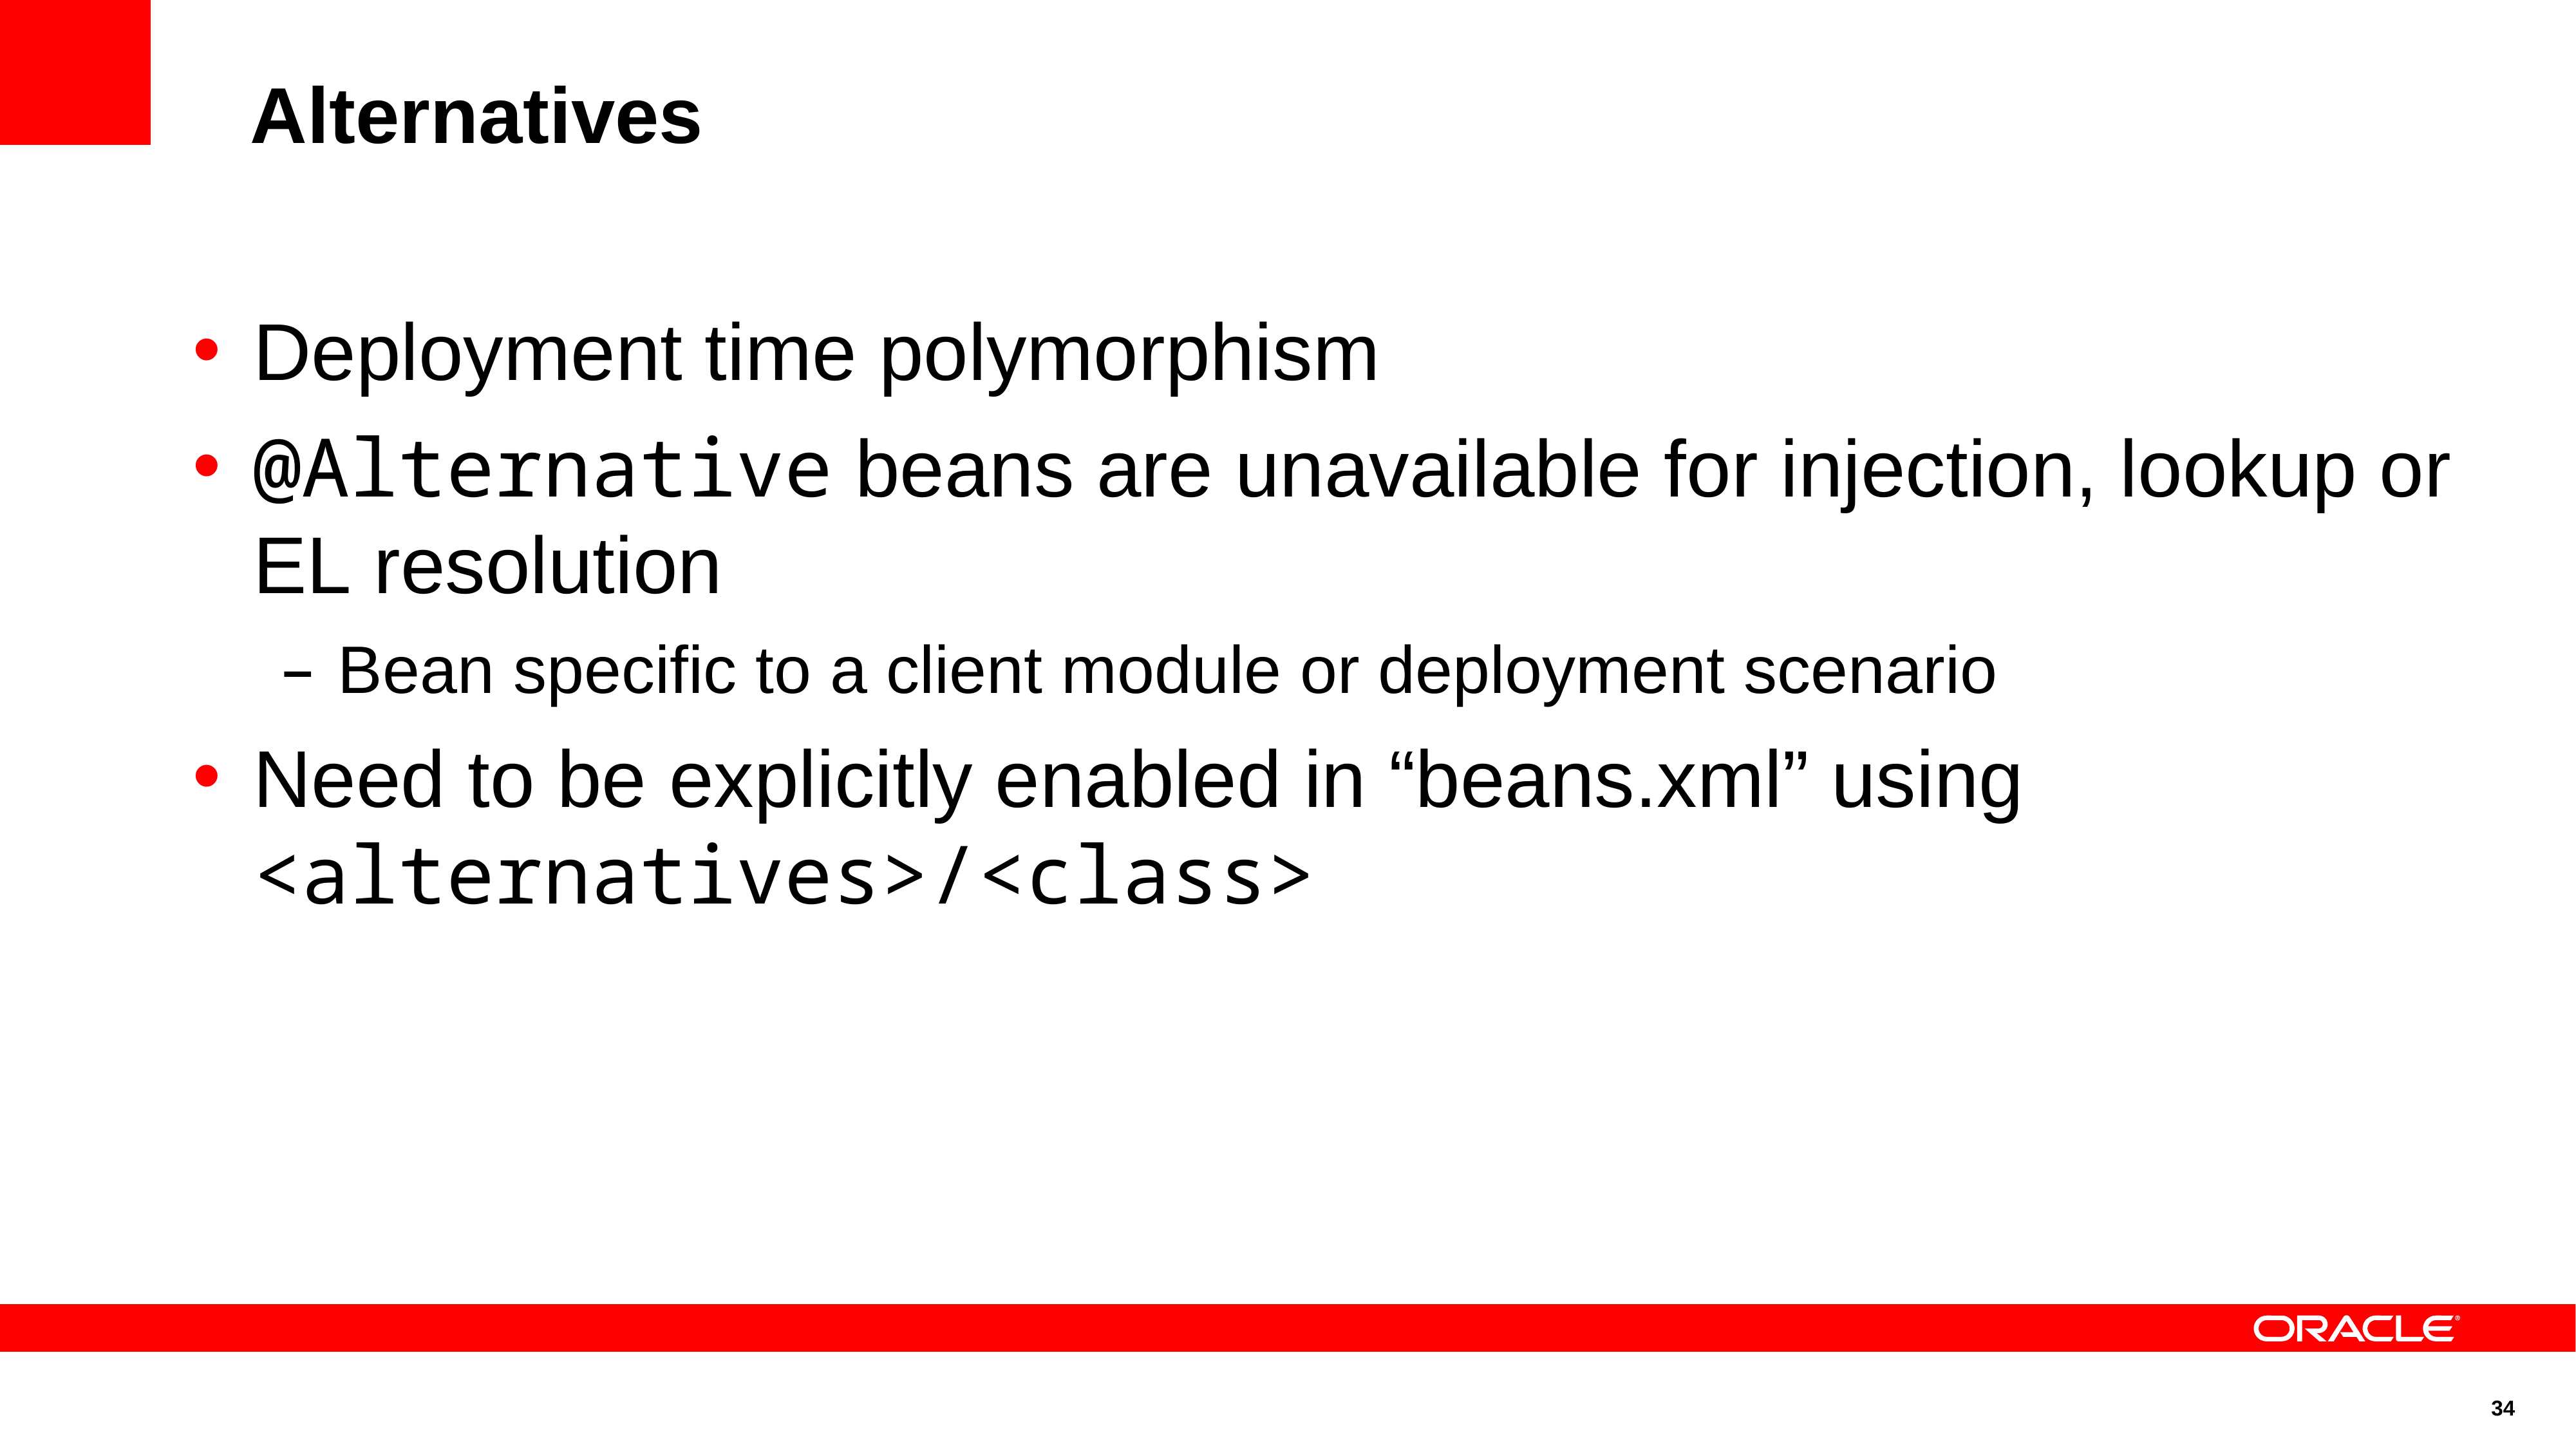

# Alternatives
Deployment time polymorphism
@Alternative beans are unavailable for injection, lookup or EL resolution
Bean specific to a client module or deployment scenario
Need to be explicitly enabled in “beans.xml” using <alternatives>/<class>